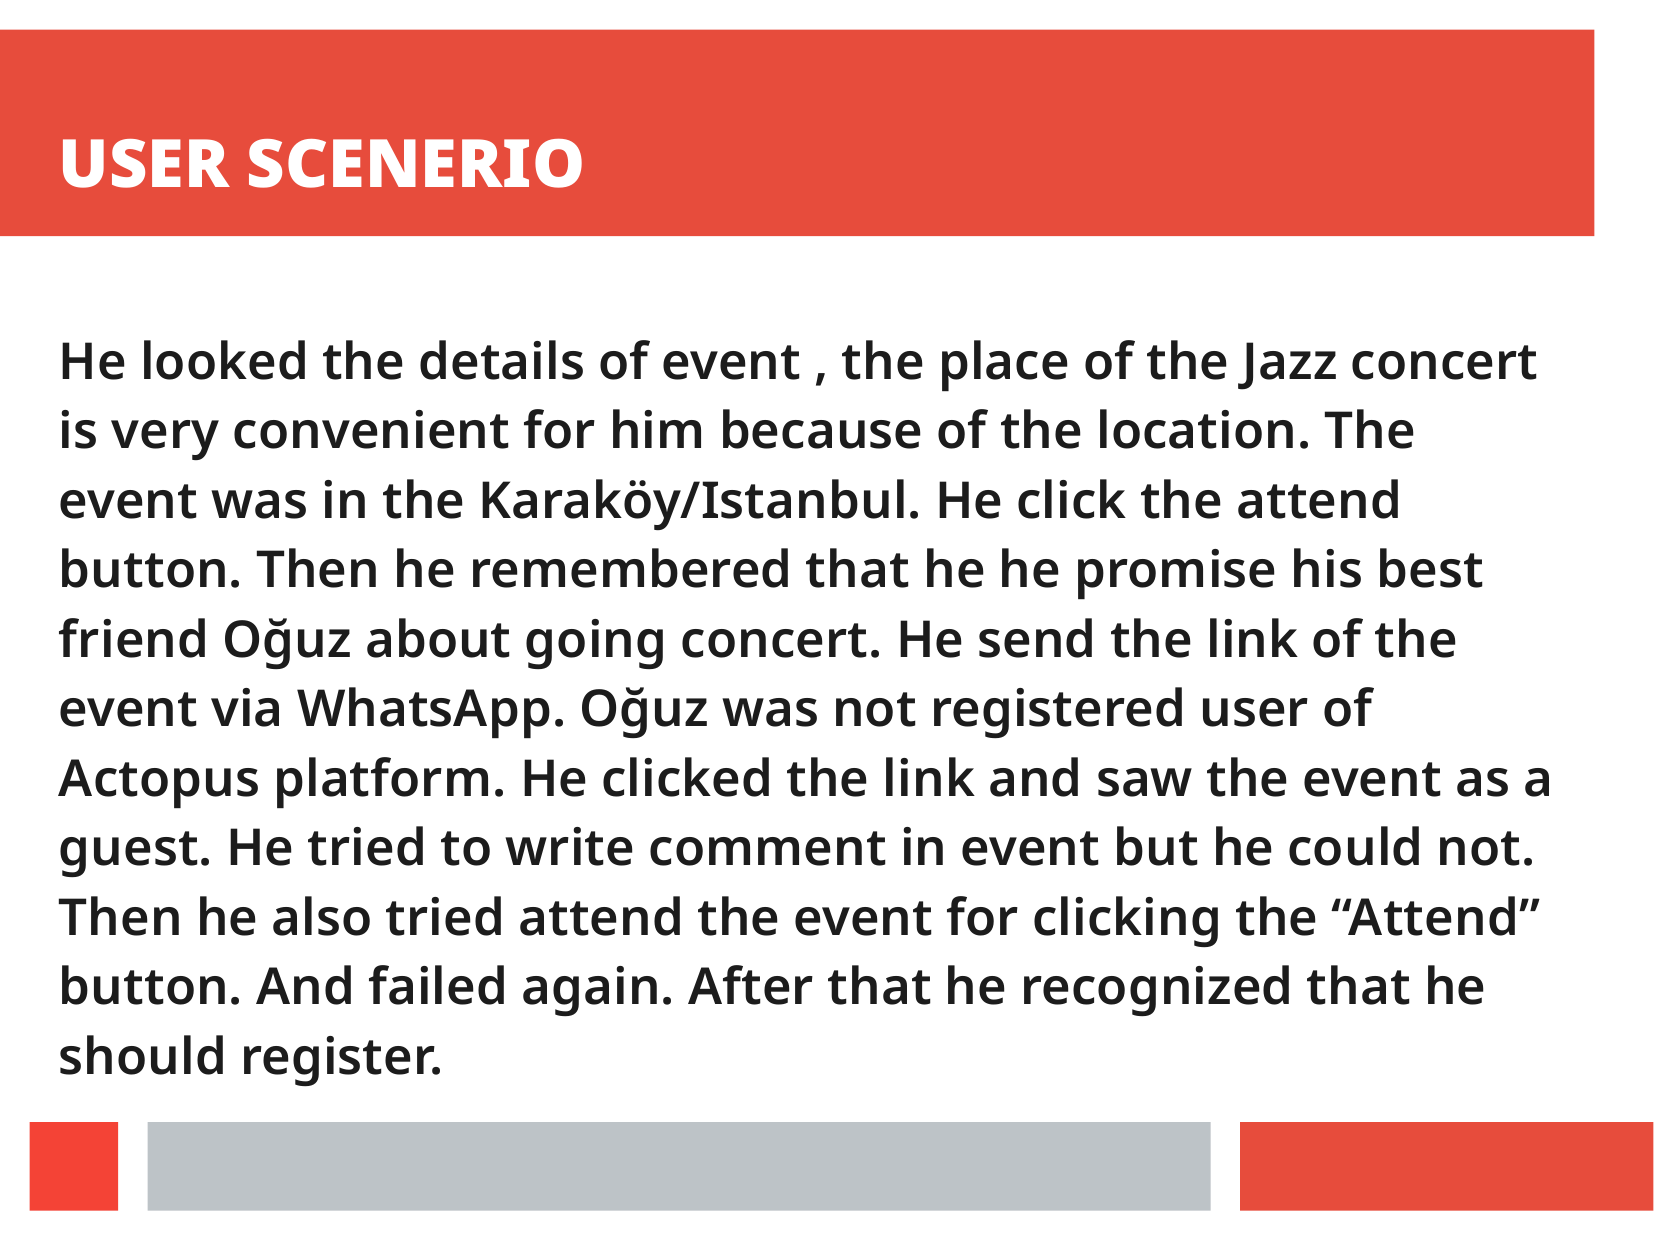

# USER SCENERIO
He looked the details of event , the place of the Jazz concert is very convenient for him because of the location. The event was in the Karaköy/Istanbul. He click the attend button. Then he remembered that he he promise his best friend Oğuz about going concert. He send the link of the event via WhatsApp. Oğuz was not registered user of Actopus platform. He clicked the link and saw the event as a guest. He tried to write comment in event but he could not. Then he also tried attend the event for clicking the “Attend” button. And failed again. After that he recognized that he should register.